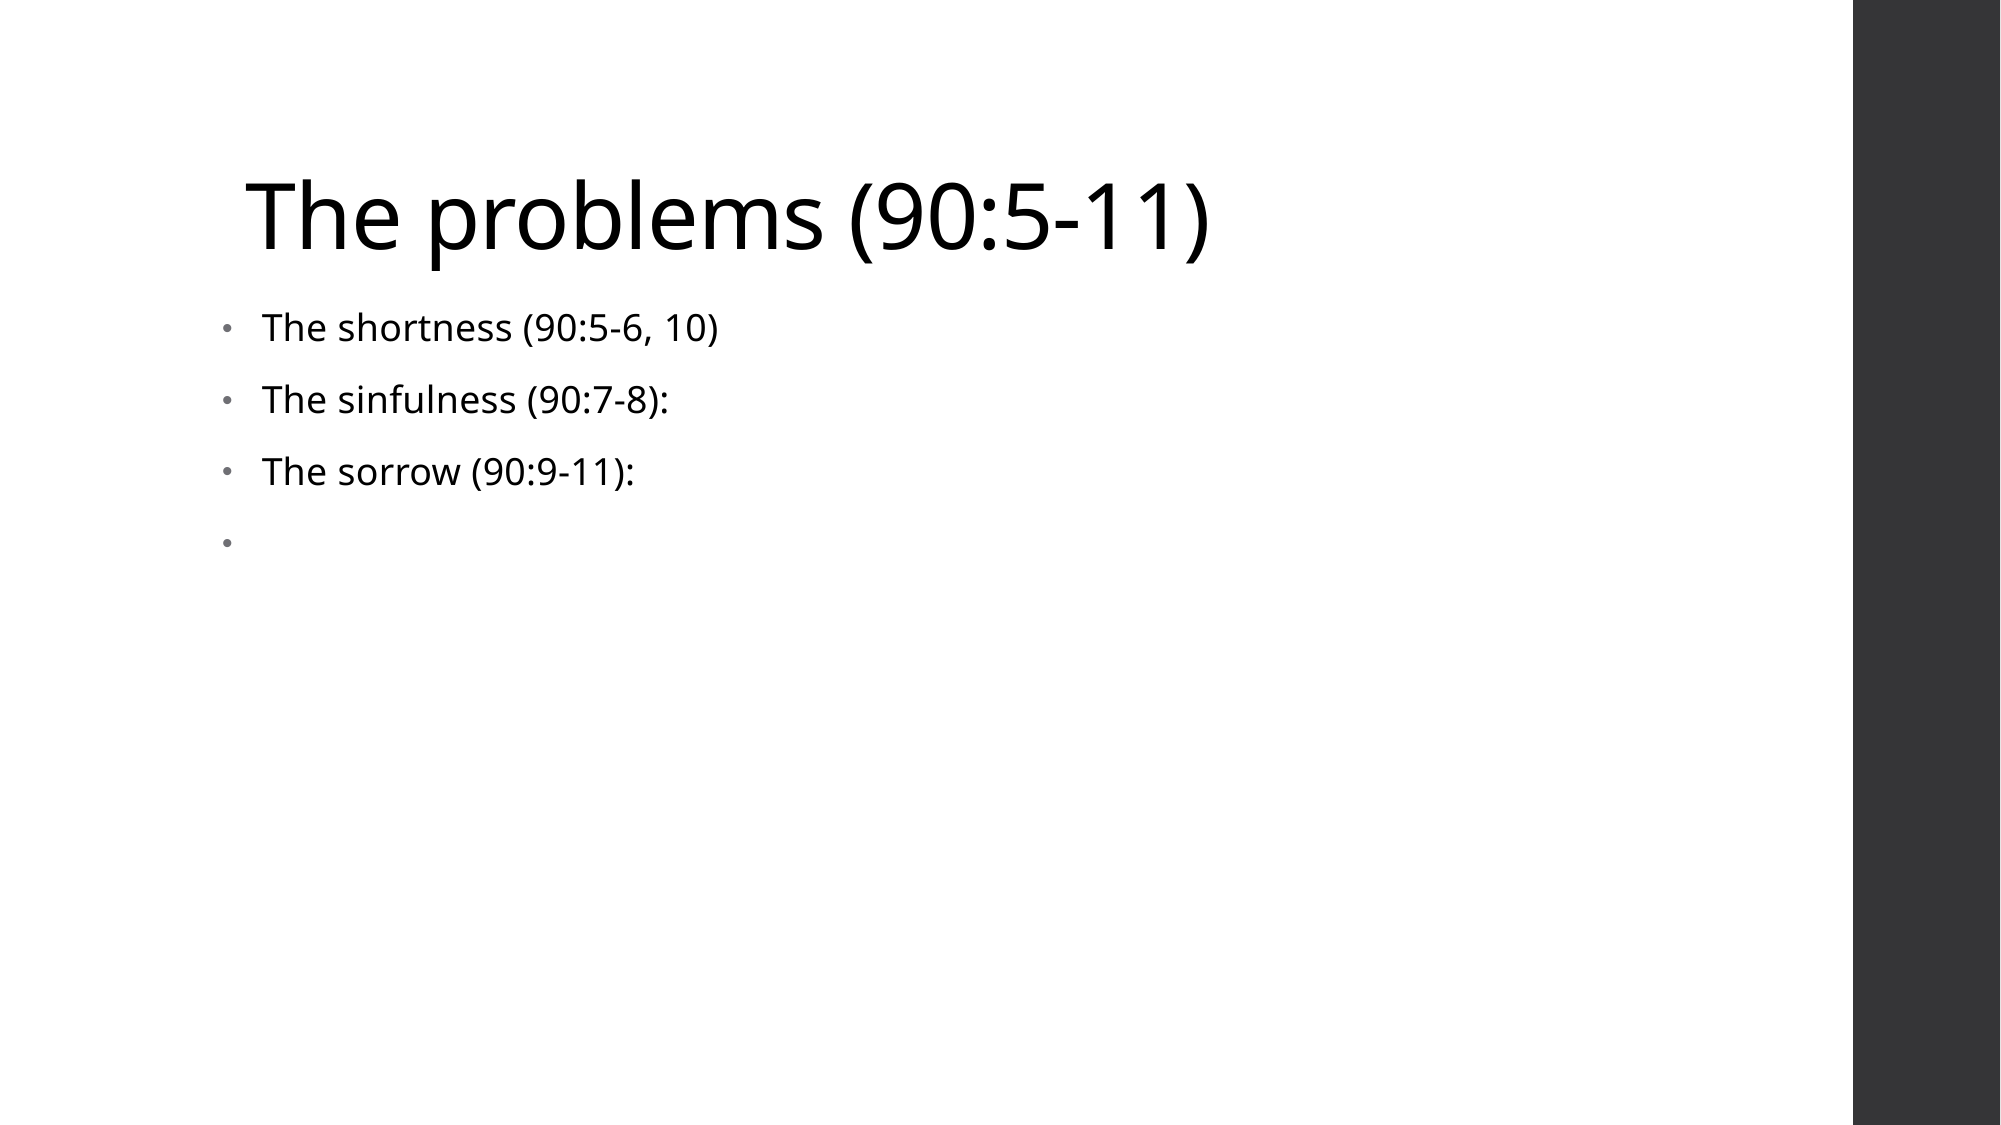

# The problems (90:5-11)
 The shortness (90:5-6, 10)
 The sinfulness (90:7-8):
 The sorrow (90:9-11):